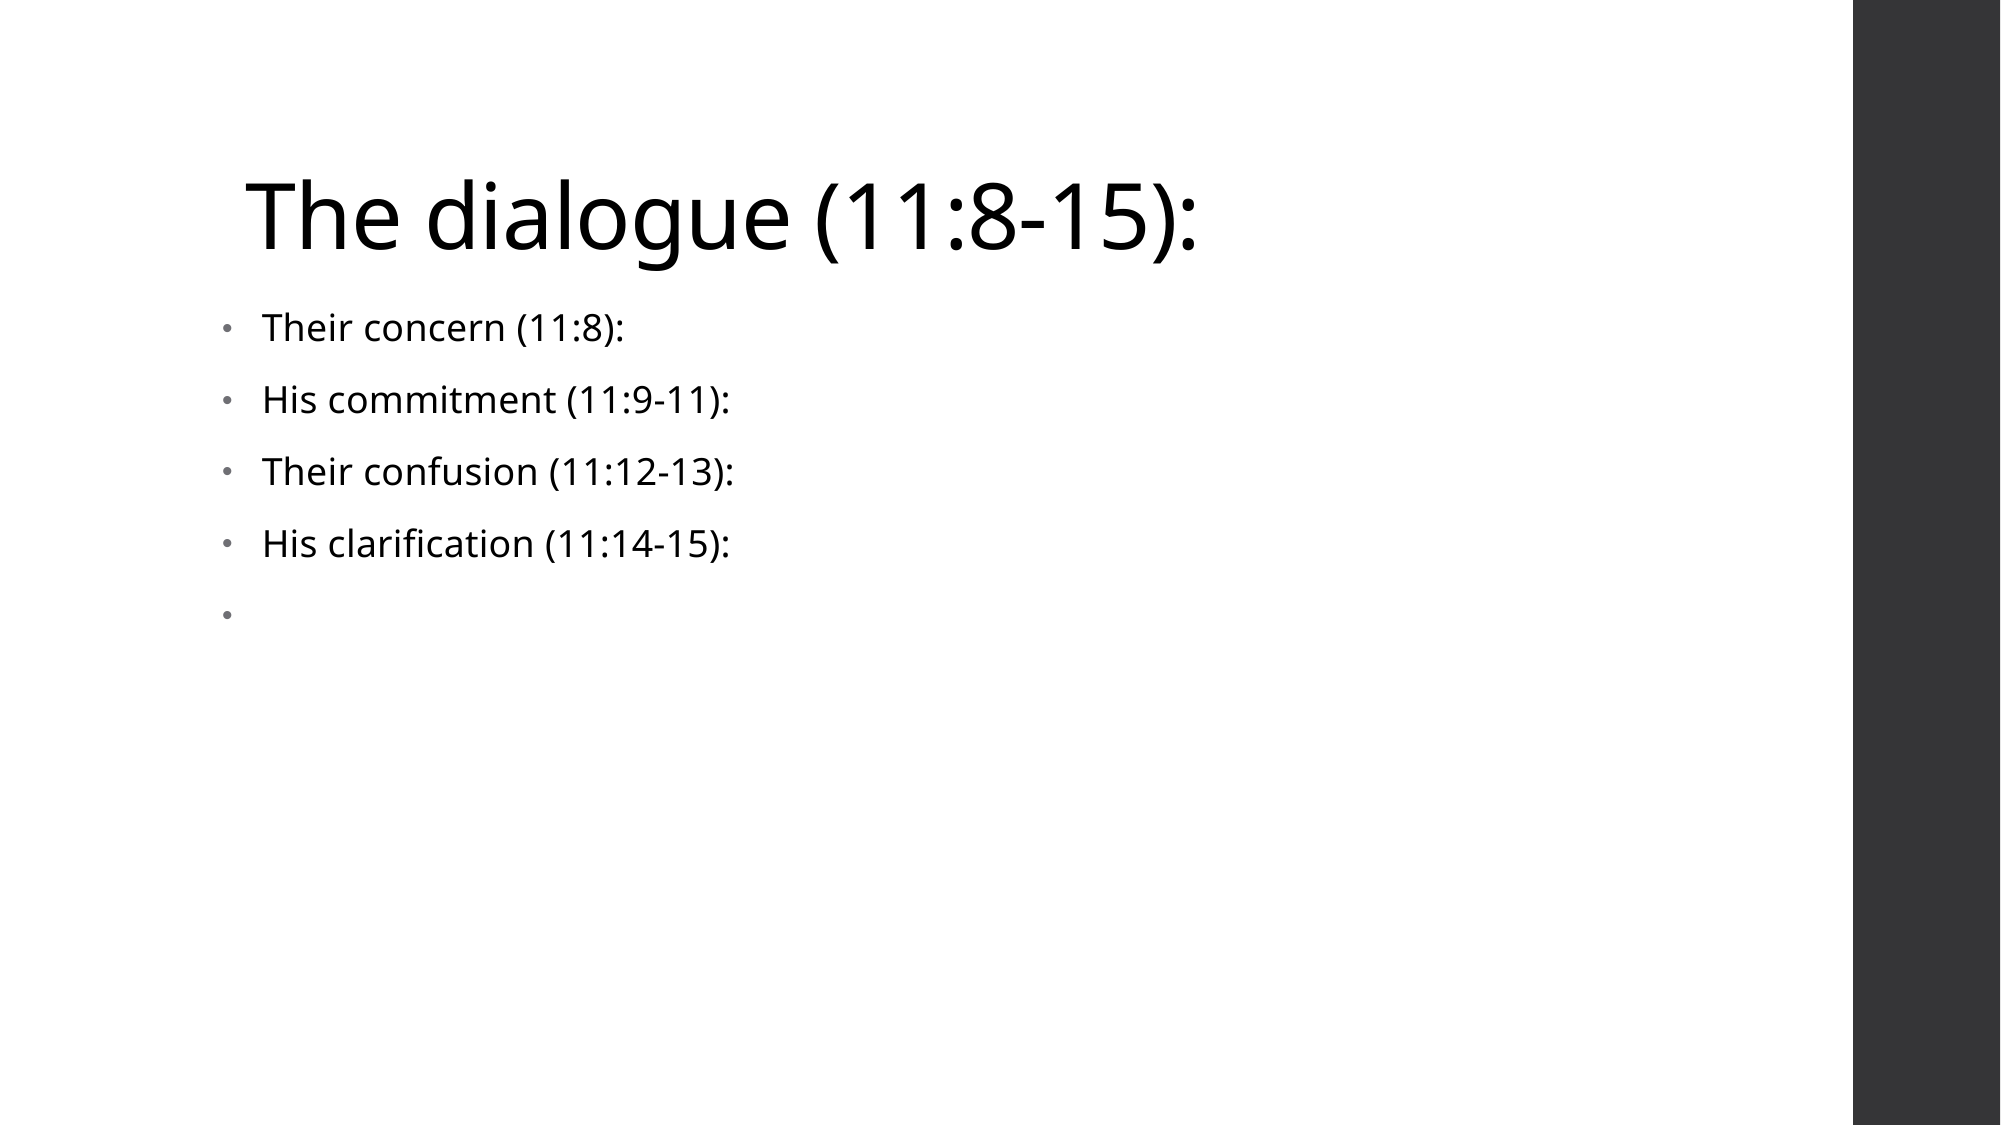

# The dialogue (11:8-15):
 Their concern (11:8):
 His commitment (11:9-11):
 Their confusion (11:12-13):
 His clarification (11:14-15):